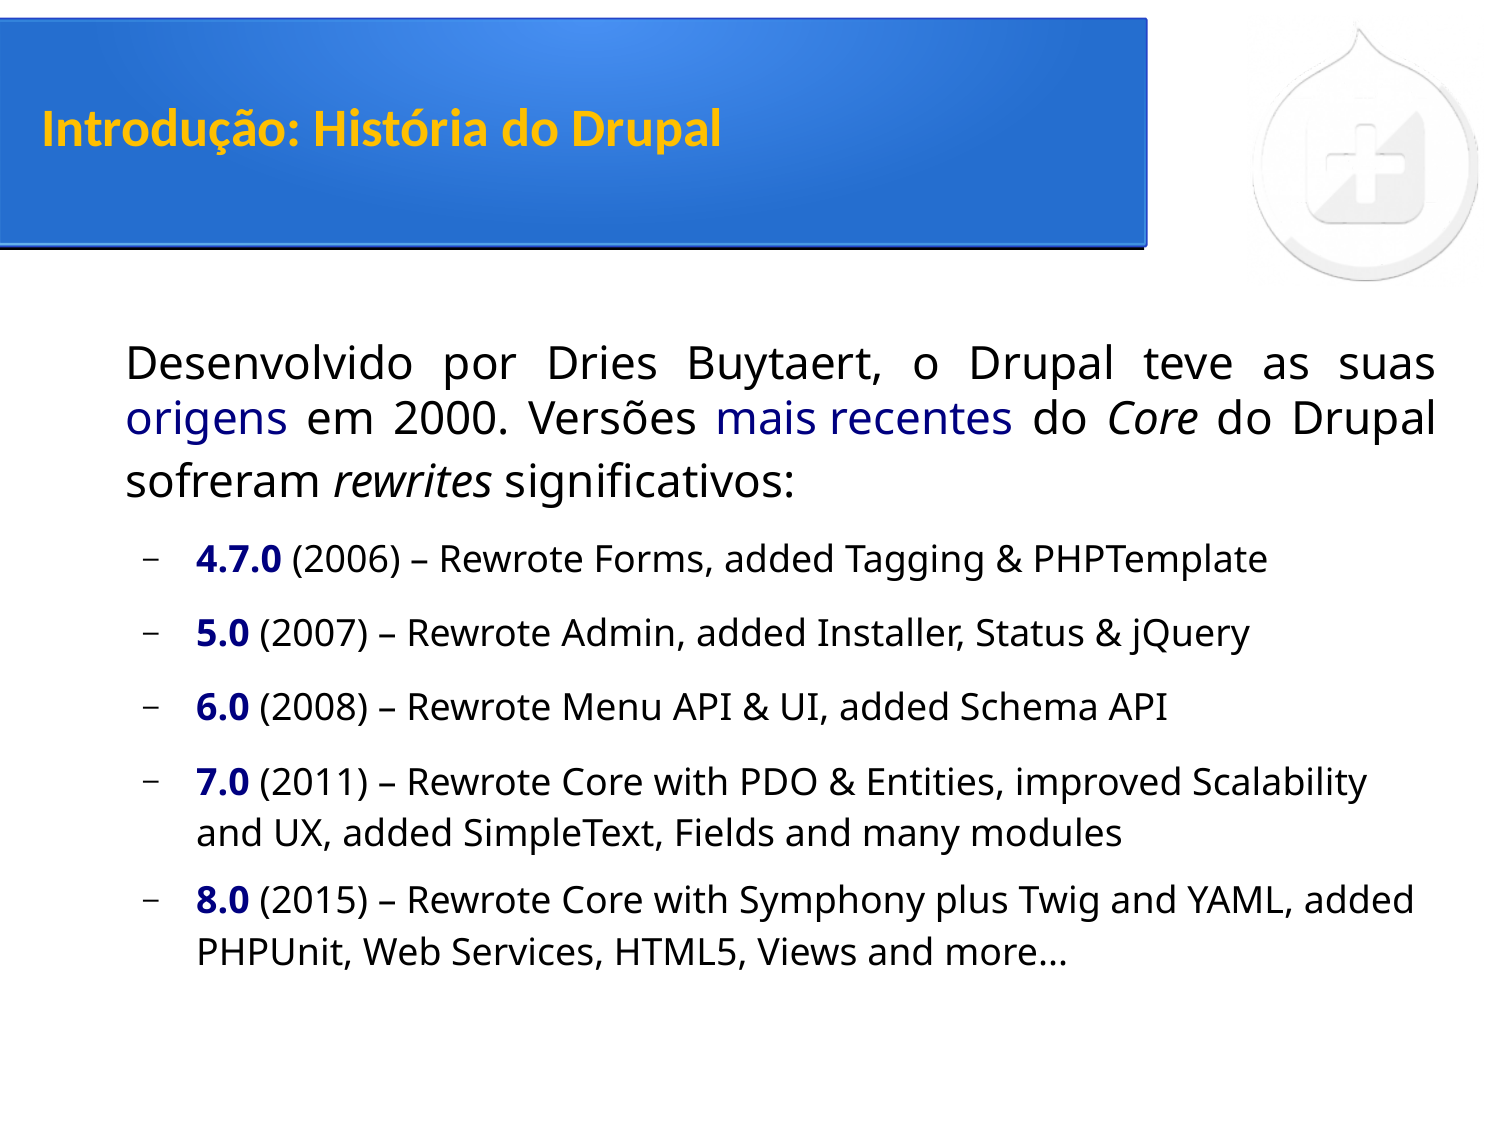

# Introdução: História do Drupal
Desenvolvido por Dries Buytaert, o Drupal teve as suas origens em 2000. Versões mais recentes do Core do Drupal sofreram rewrites significativos:
4.7.0 (2006) – Rewrote Forms, added Tagging & PHPTemplate
5.0 (2007) – Rewrote Admin, added Installer, Status & jQuery
6.0 (2008) – Rewrote Menu API & UI, added Schema API
7.0 (2011) – Rewrote Core with PDO & Entities, improved Scalability and UX, added SimpleText, Fields and many modules
8.0 (2015) – Rewrote Core with Symphony plus Twig and YAML, added PHPUnit, Web Services, HTML5, Views and more...